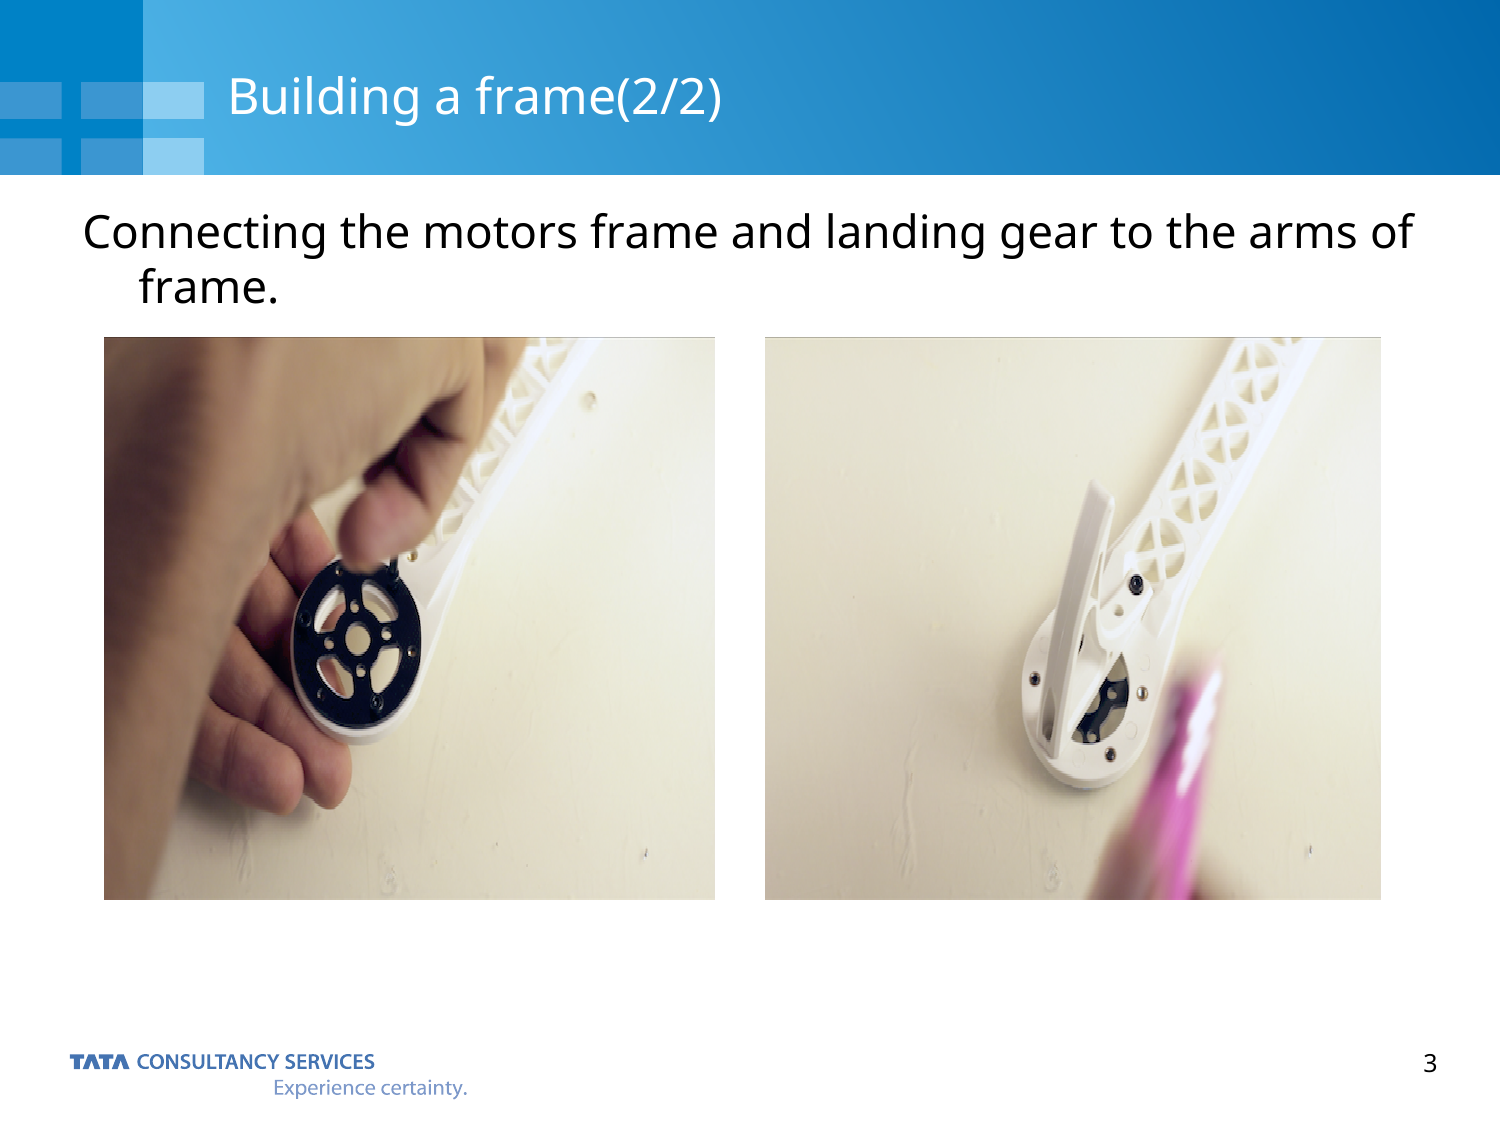

Building a frame(2/2)
Connecting the motors frame and landing gear to the arms of frame.